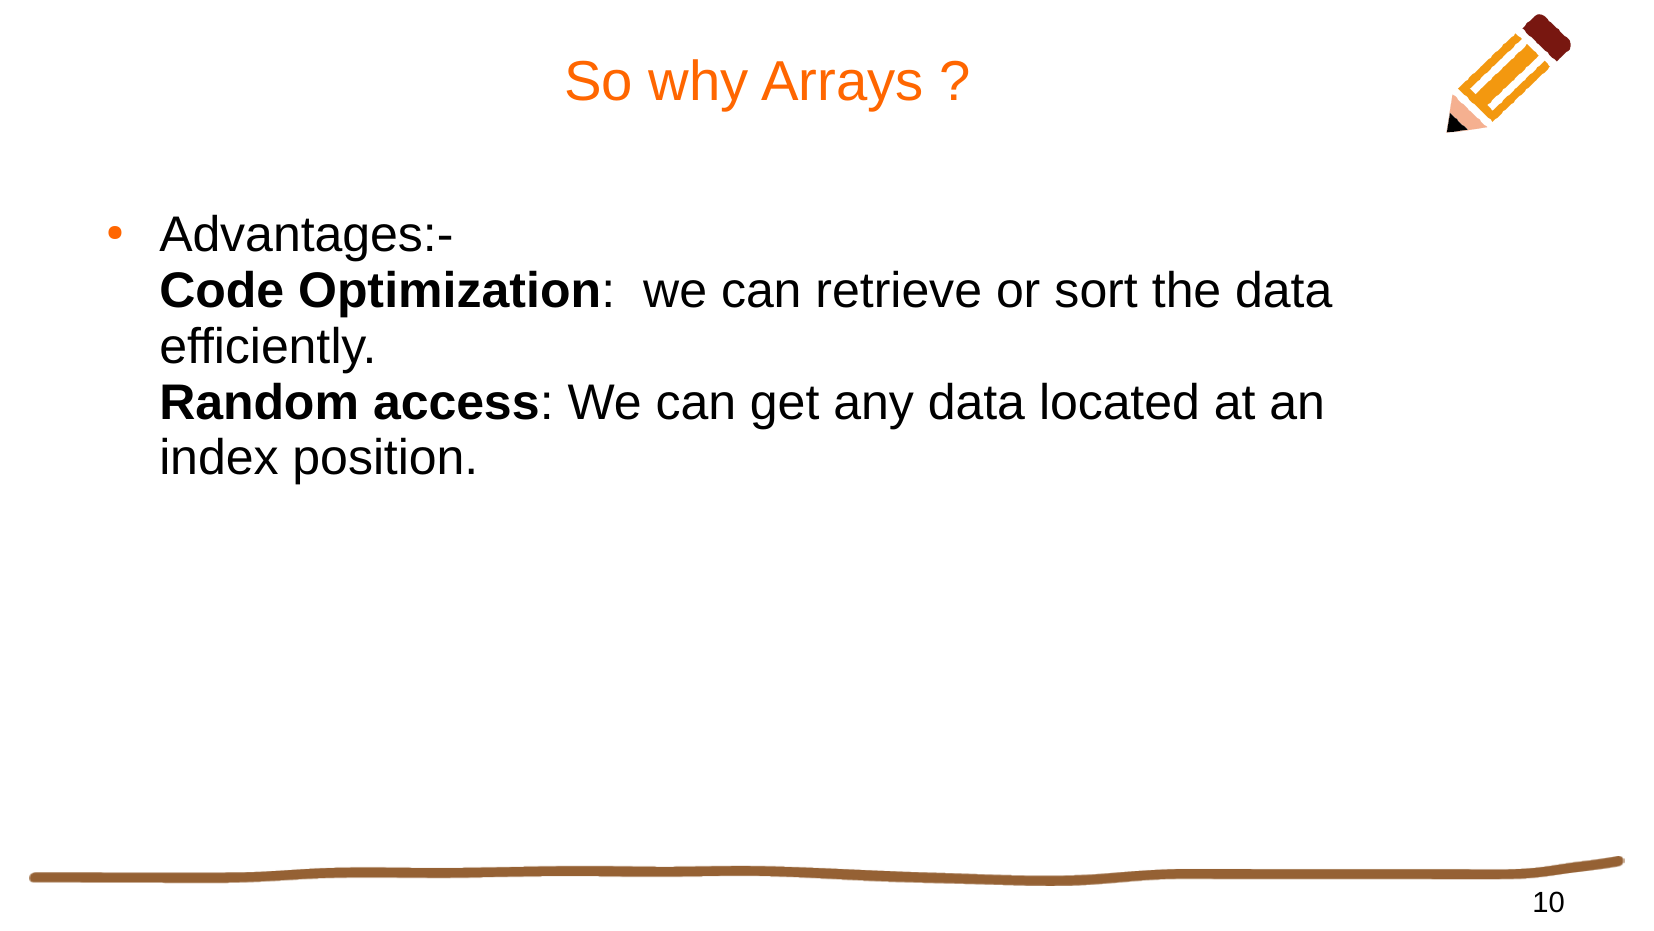

# So why Arrays ?
Advantages:-
Code Optimization: we can retrieve or sort the data efficiently.
Random access: We can get any data located at an index position.
10